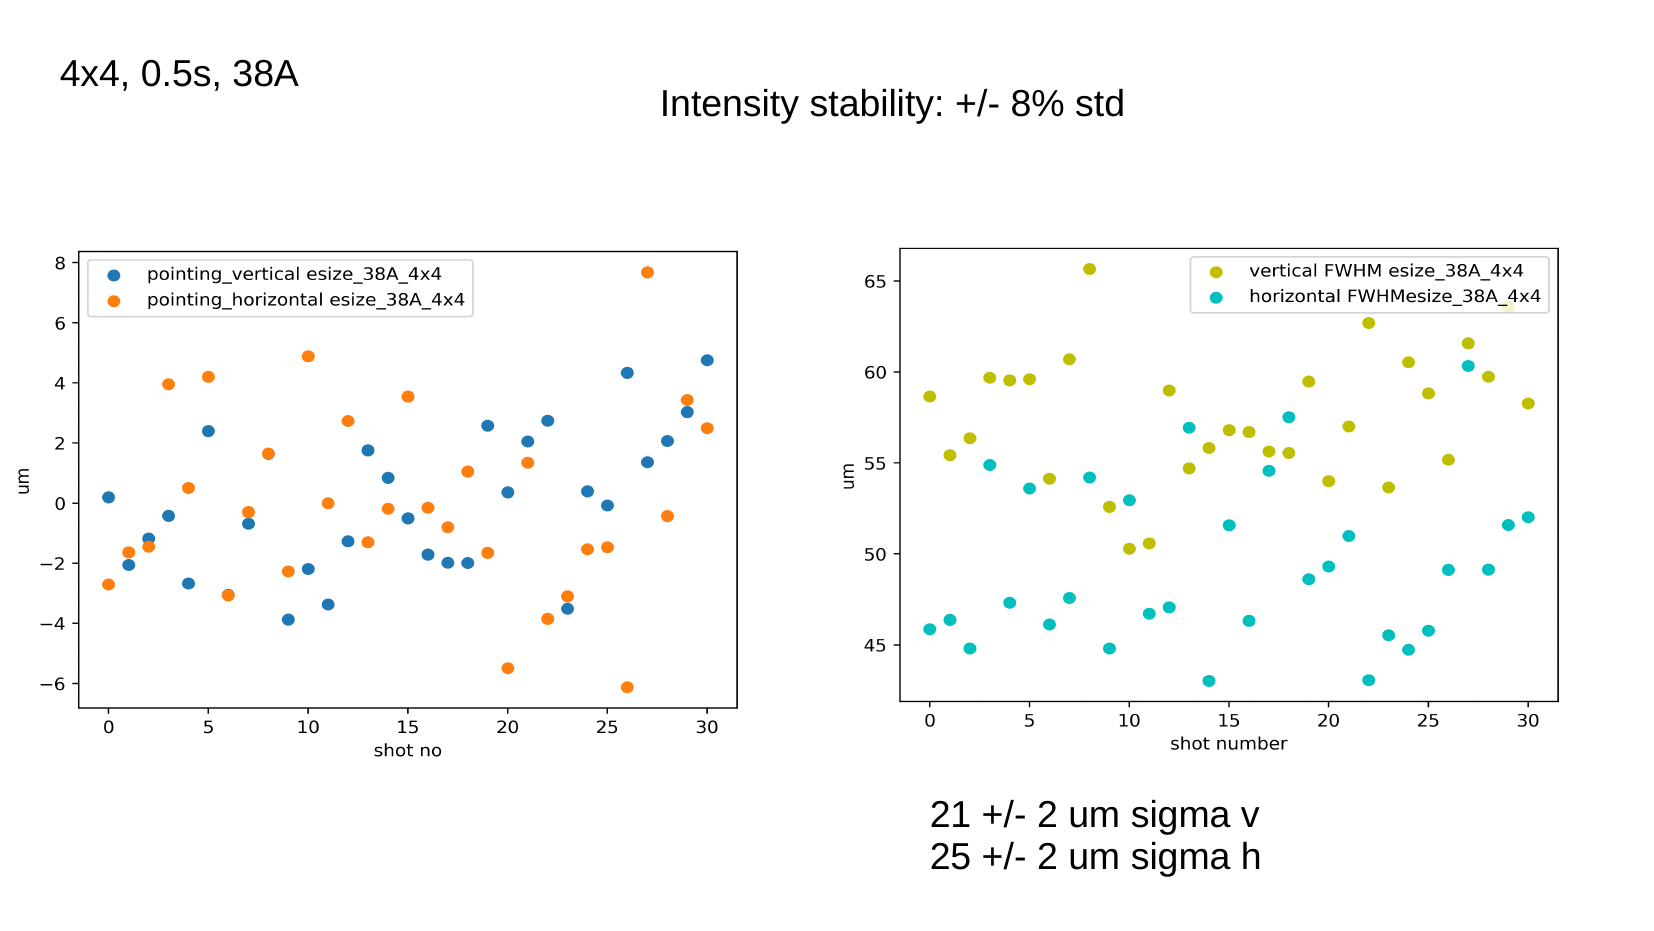

4x4, 0.5s, 38A
Intensity stability: +/- 8% std
21 +/- 2 um sigma v
25 +/- 2 um sigma h